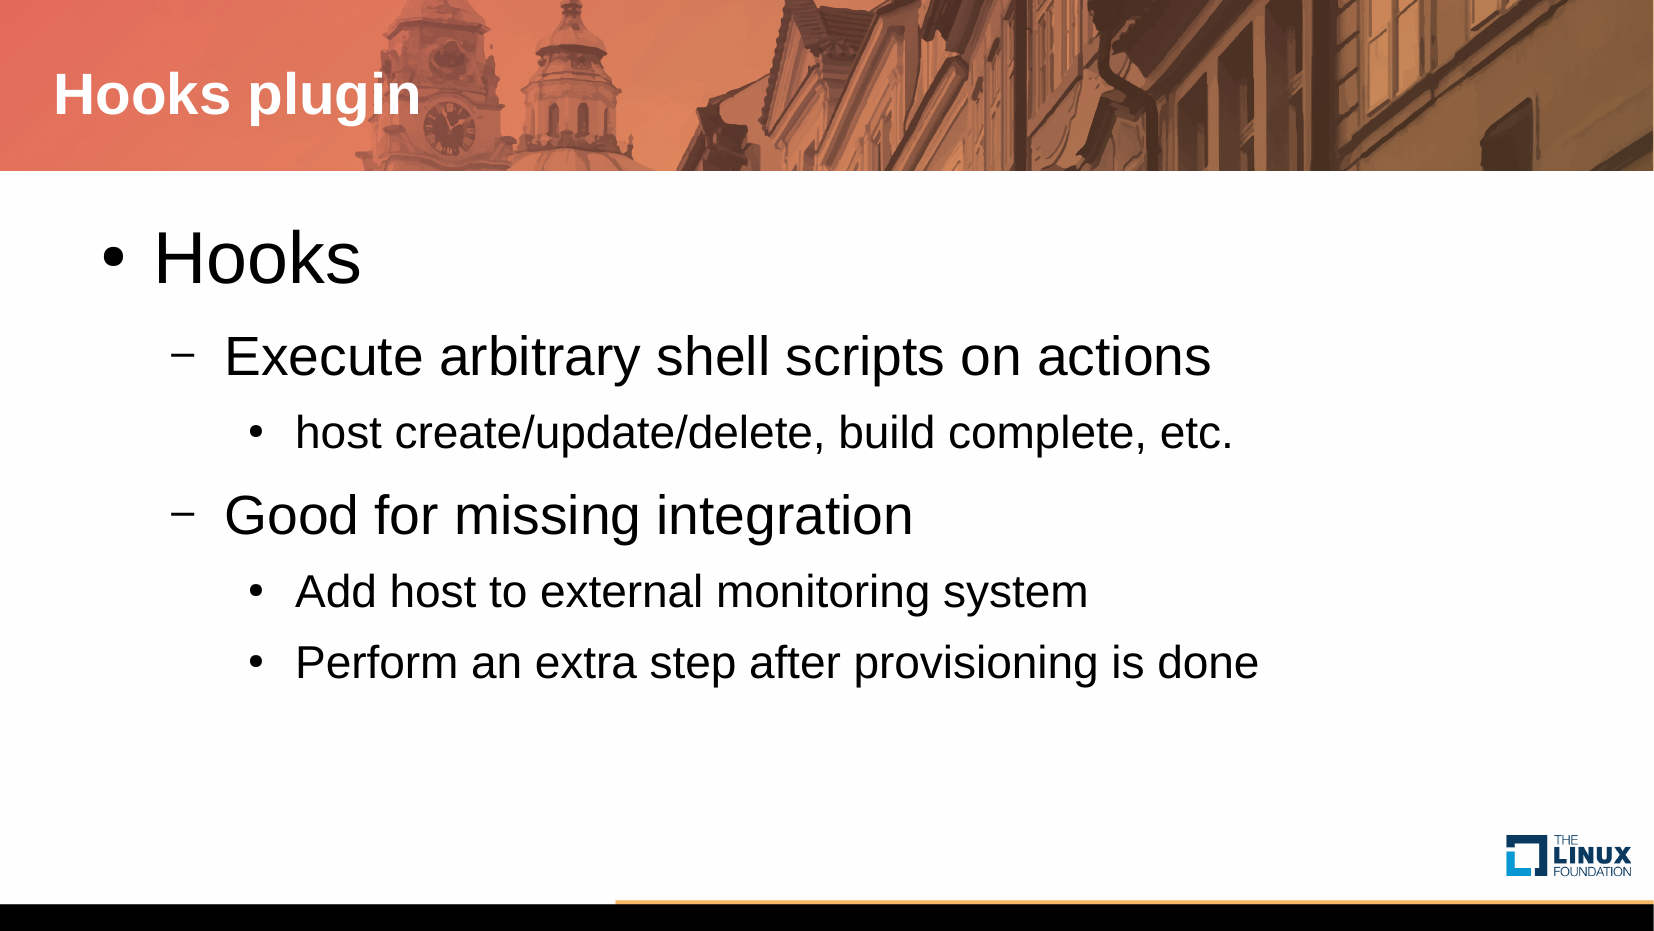

# Hooks plugin
Hooks
Execute arbitrary shell scripts on actions
host create/update/delete, build complete, etc.
Good for missing integration
Add host to external monitoring system
Perform an extra step after provisioning is done